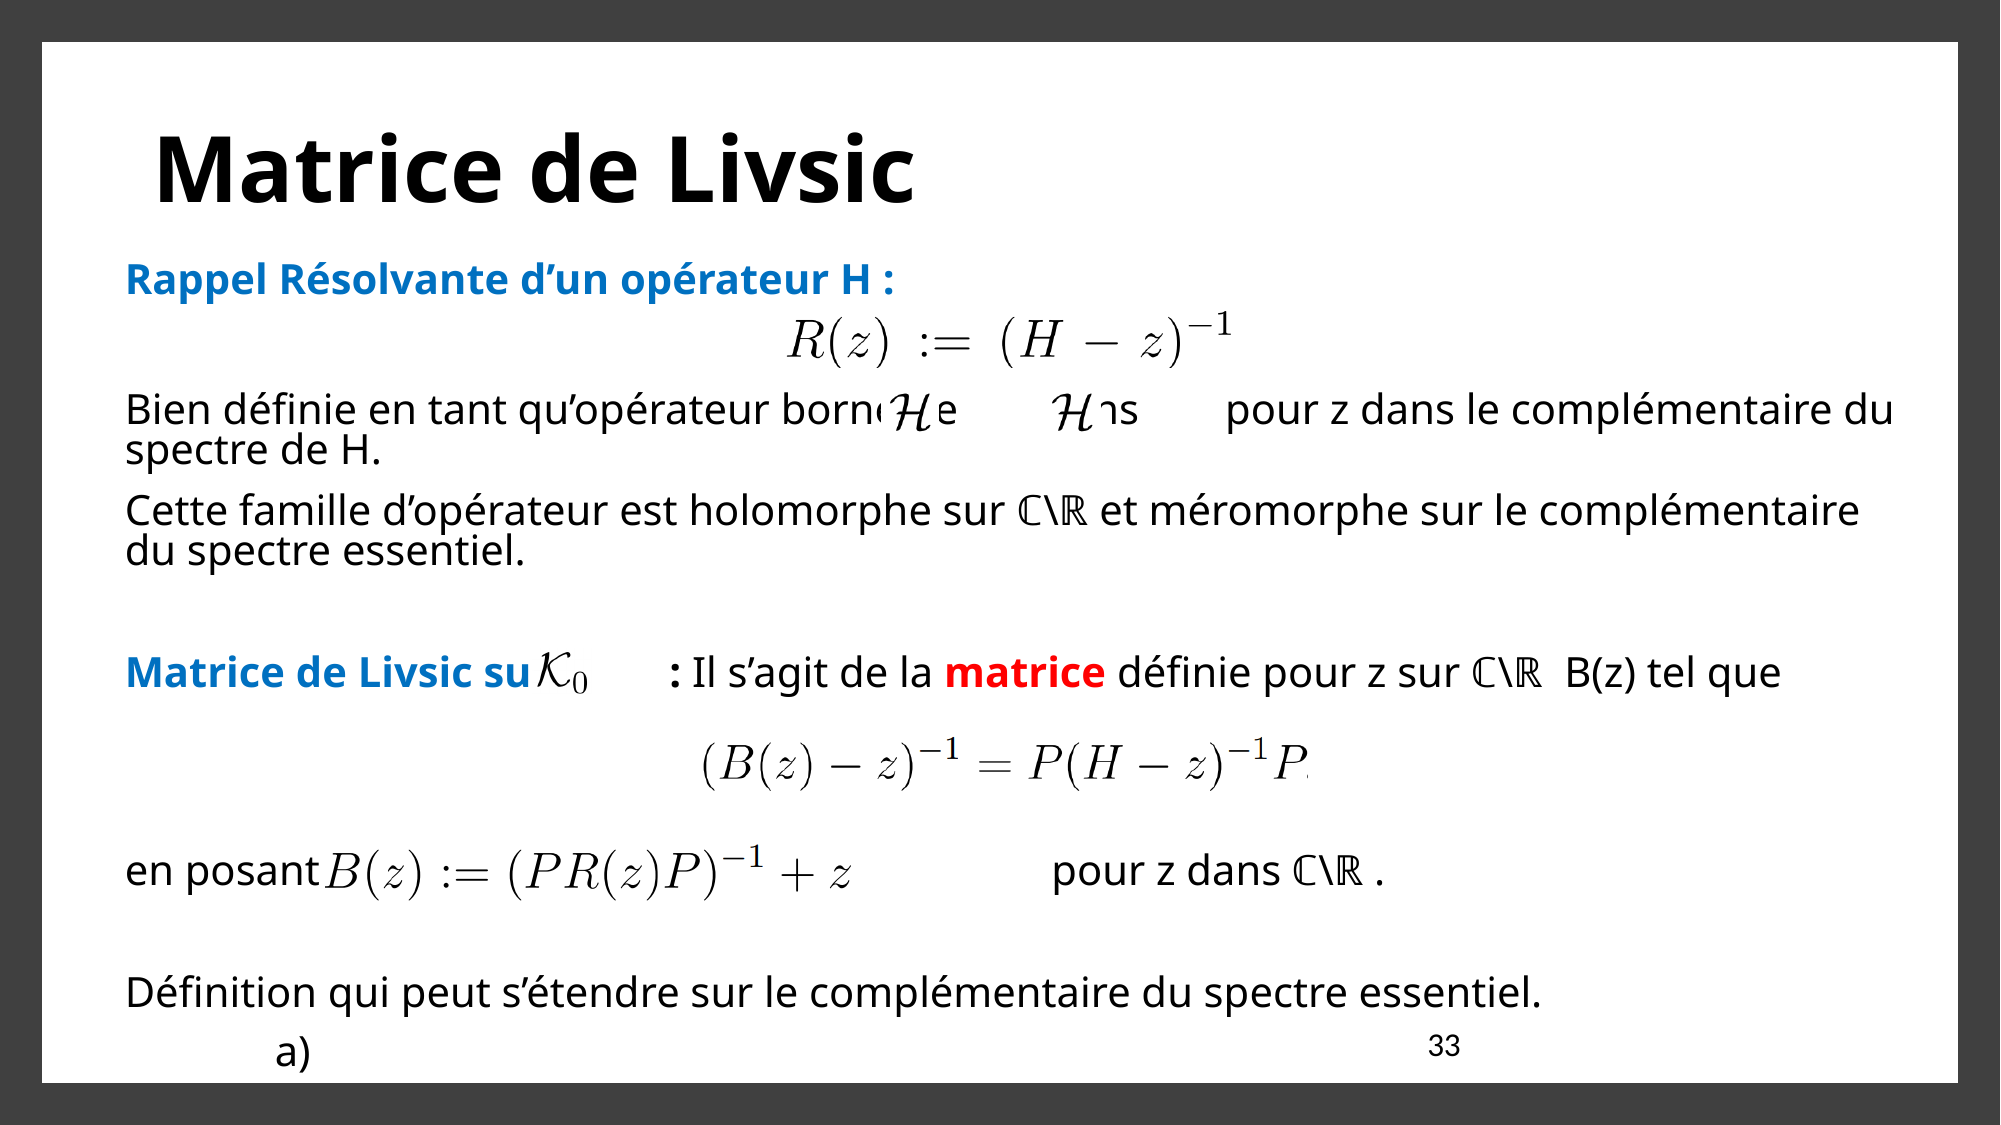

# Matrice de Livsic
Rappel Résolvante d’un opérateur H :
Bien définie en tant qu’opérateur borné de dans pour z dans le complémentaire du spectre de H.
Cette famille d’opérateur est holomorphe sur ℂ\ℝ et méromorphe sur le complémentaire du spectre essentiel.
Matrice de Livsic sur : Il s’agit de la matrice définie pour z sur ℂ\ℝ B(z) tel que
en posant pour z dans ℂ\ℝ .
Définition qui peut s’étendre sur le complémentaire du spectre essentiel.
33